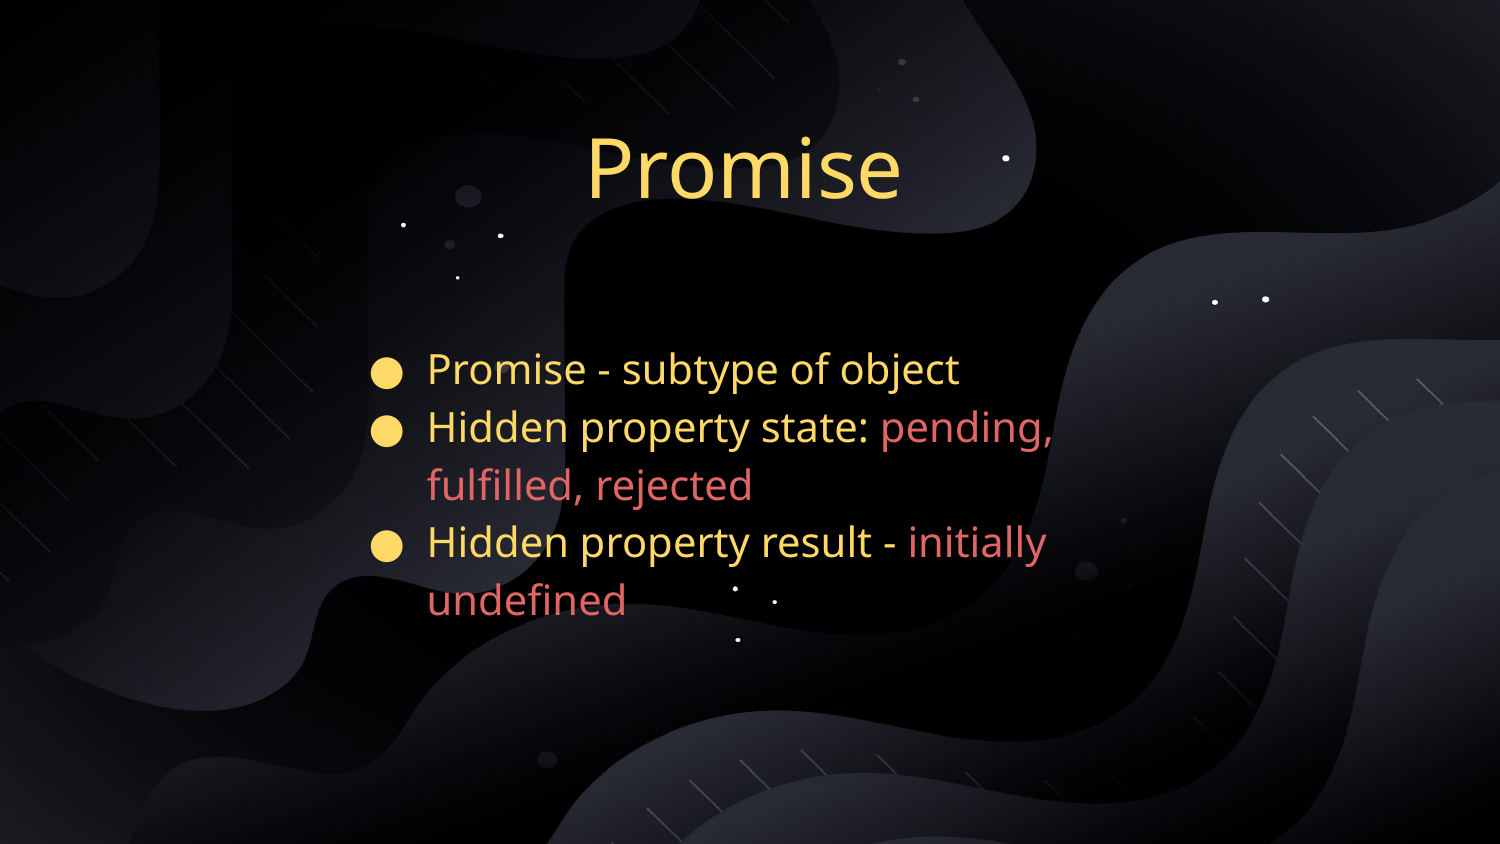

# Promise
Promise - subtype of object
Hidden property state: pending, fulfilled, rejected
Hidden property result - initially undefined